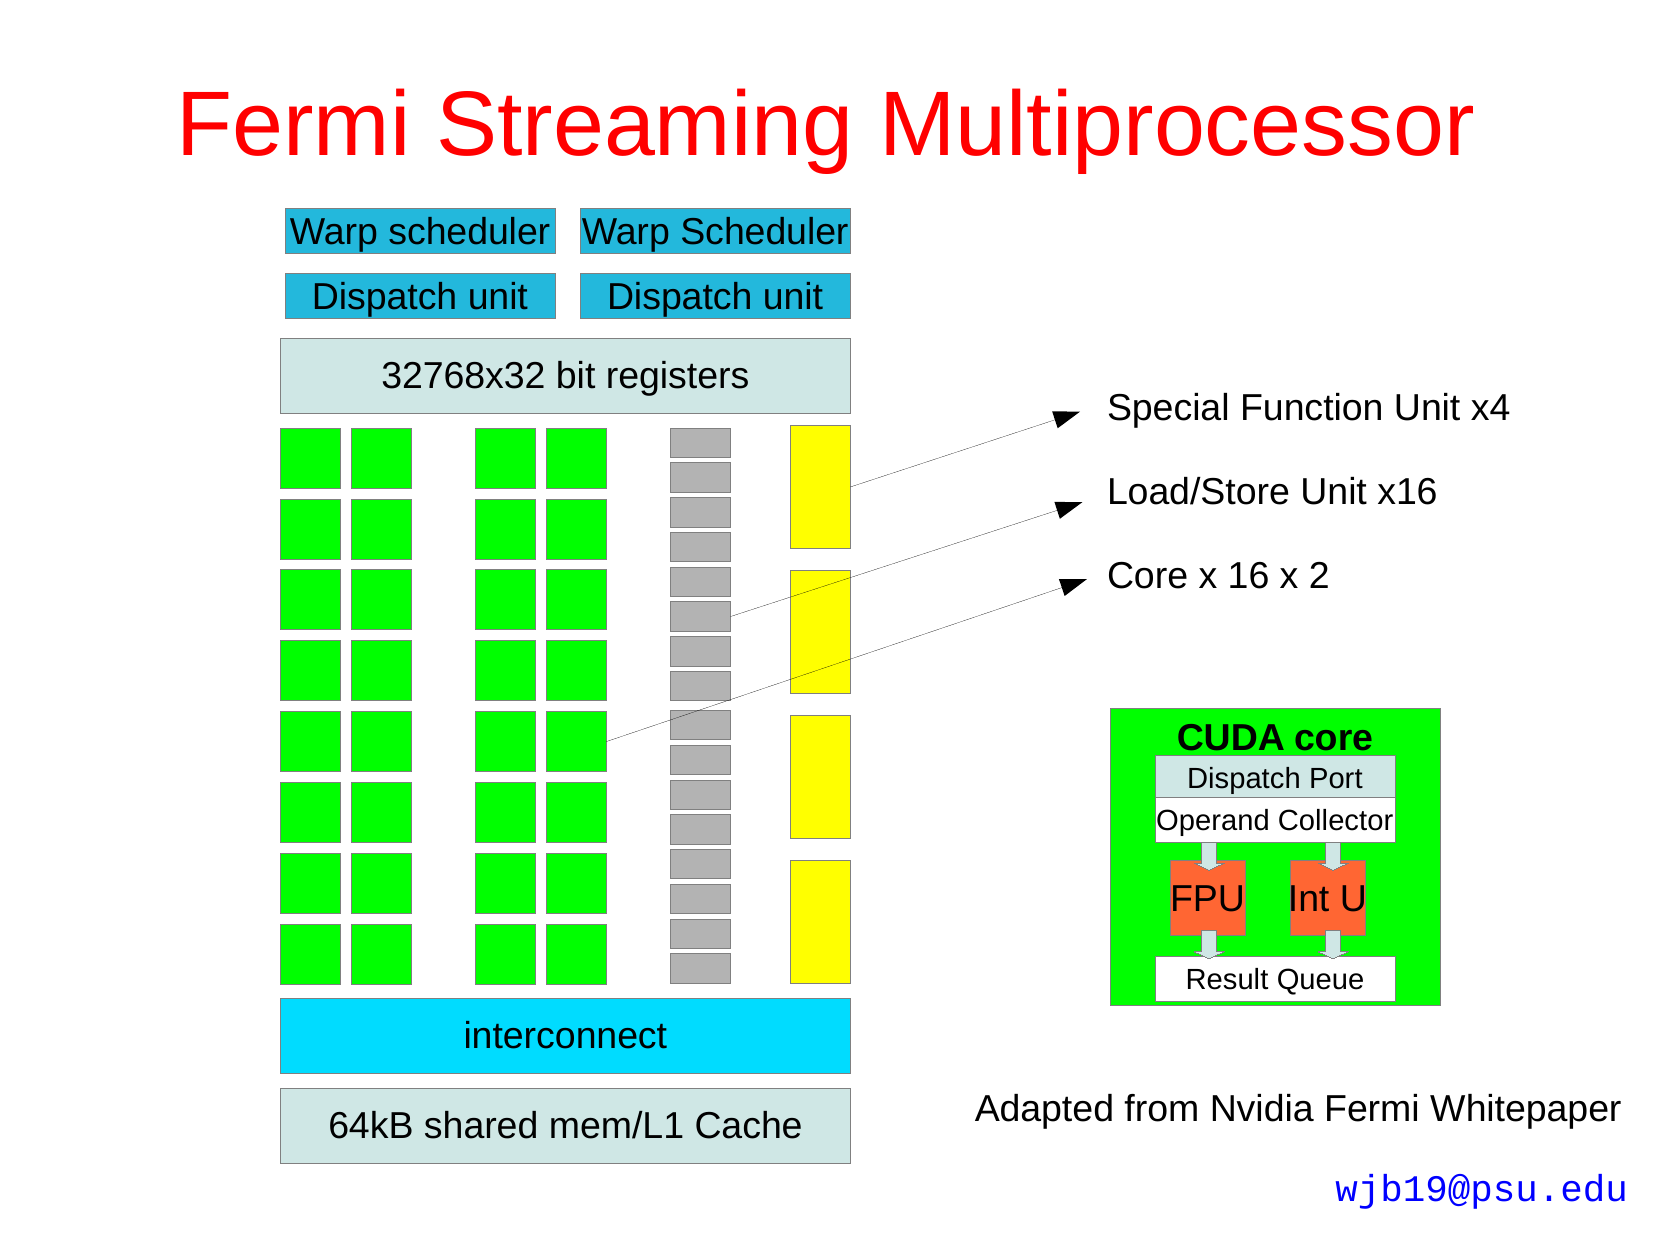

# Fermi Streaming Multiprocessor
Warp scheduler
Warp Scheduler
Dispatch unit
Dispatch unit
32768x32 bit registers
Special Function Unit x4
Load/Store Unit x16
Core x 16 x 2
CUDA core
Dispatch Port
Operand Collector
FPU
Int U
Result Queue
interconnect
Adapted from Nvidia Fermi Whitepaper
64kB shared mem/L1 Cache
wjb19@psu.edu